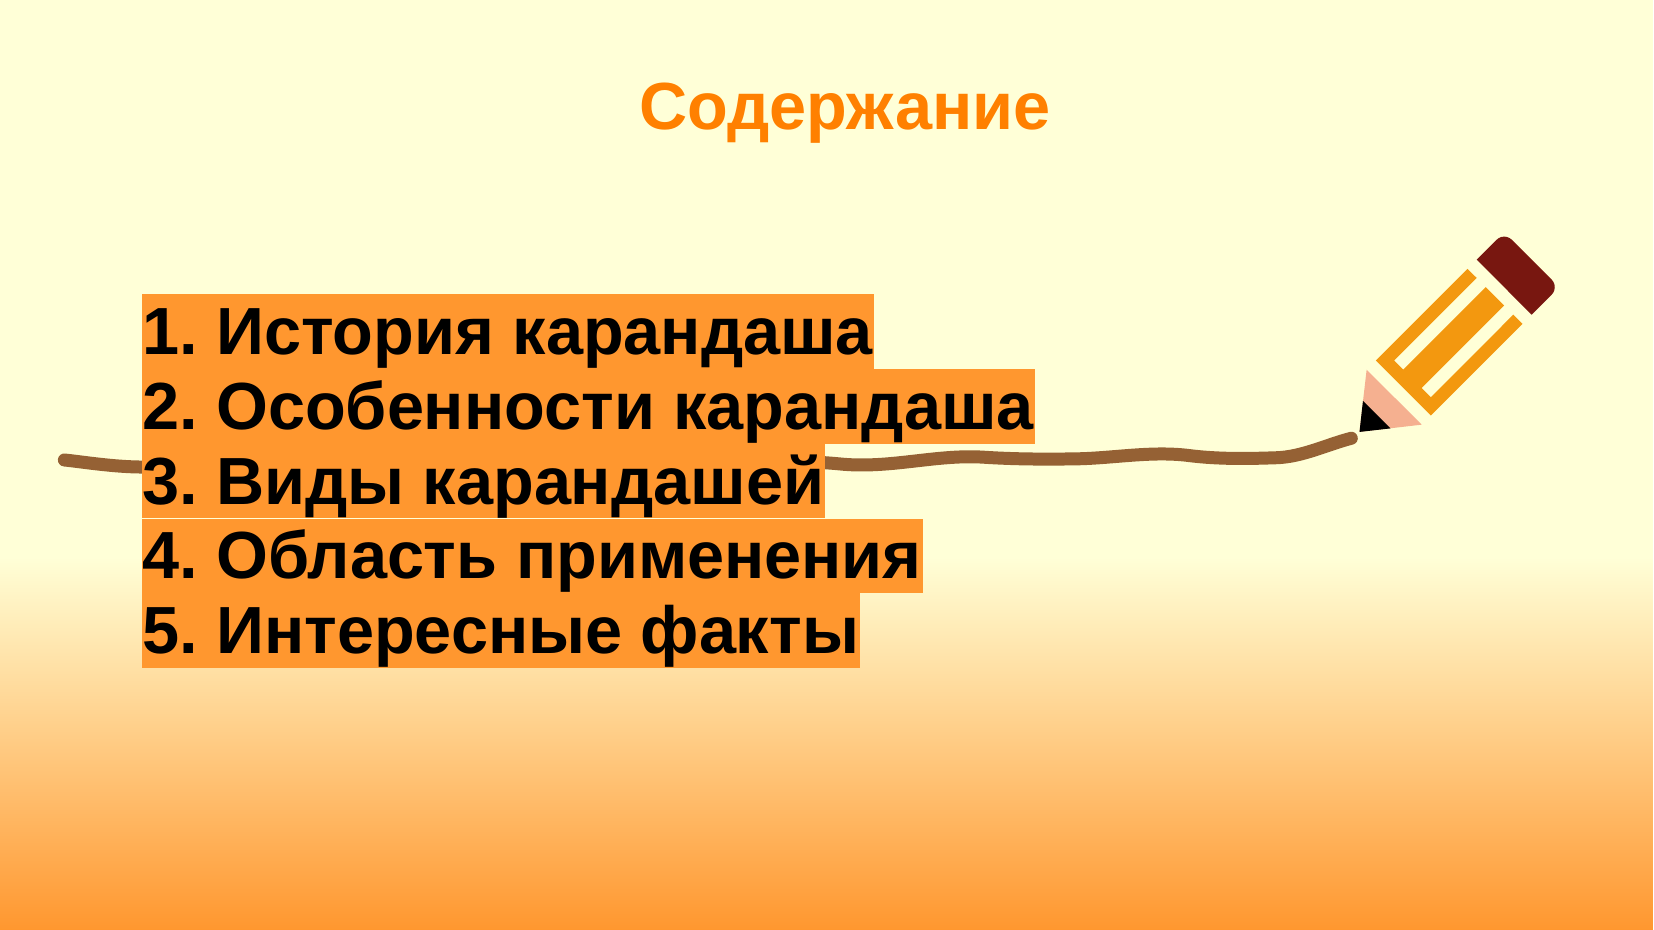

# Содержание
1. История карандаша
2. Особенности карандаша
3. Виды карандашей
4. Область применения
5. Интересные факты